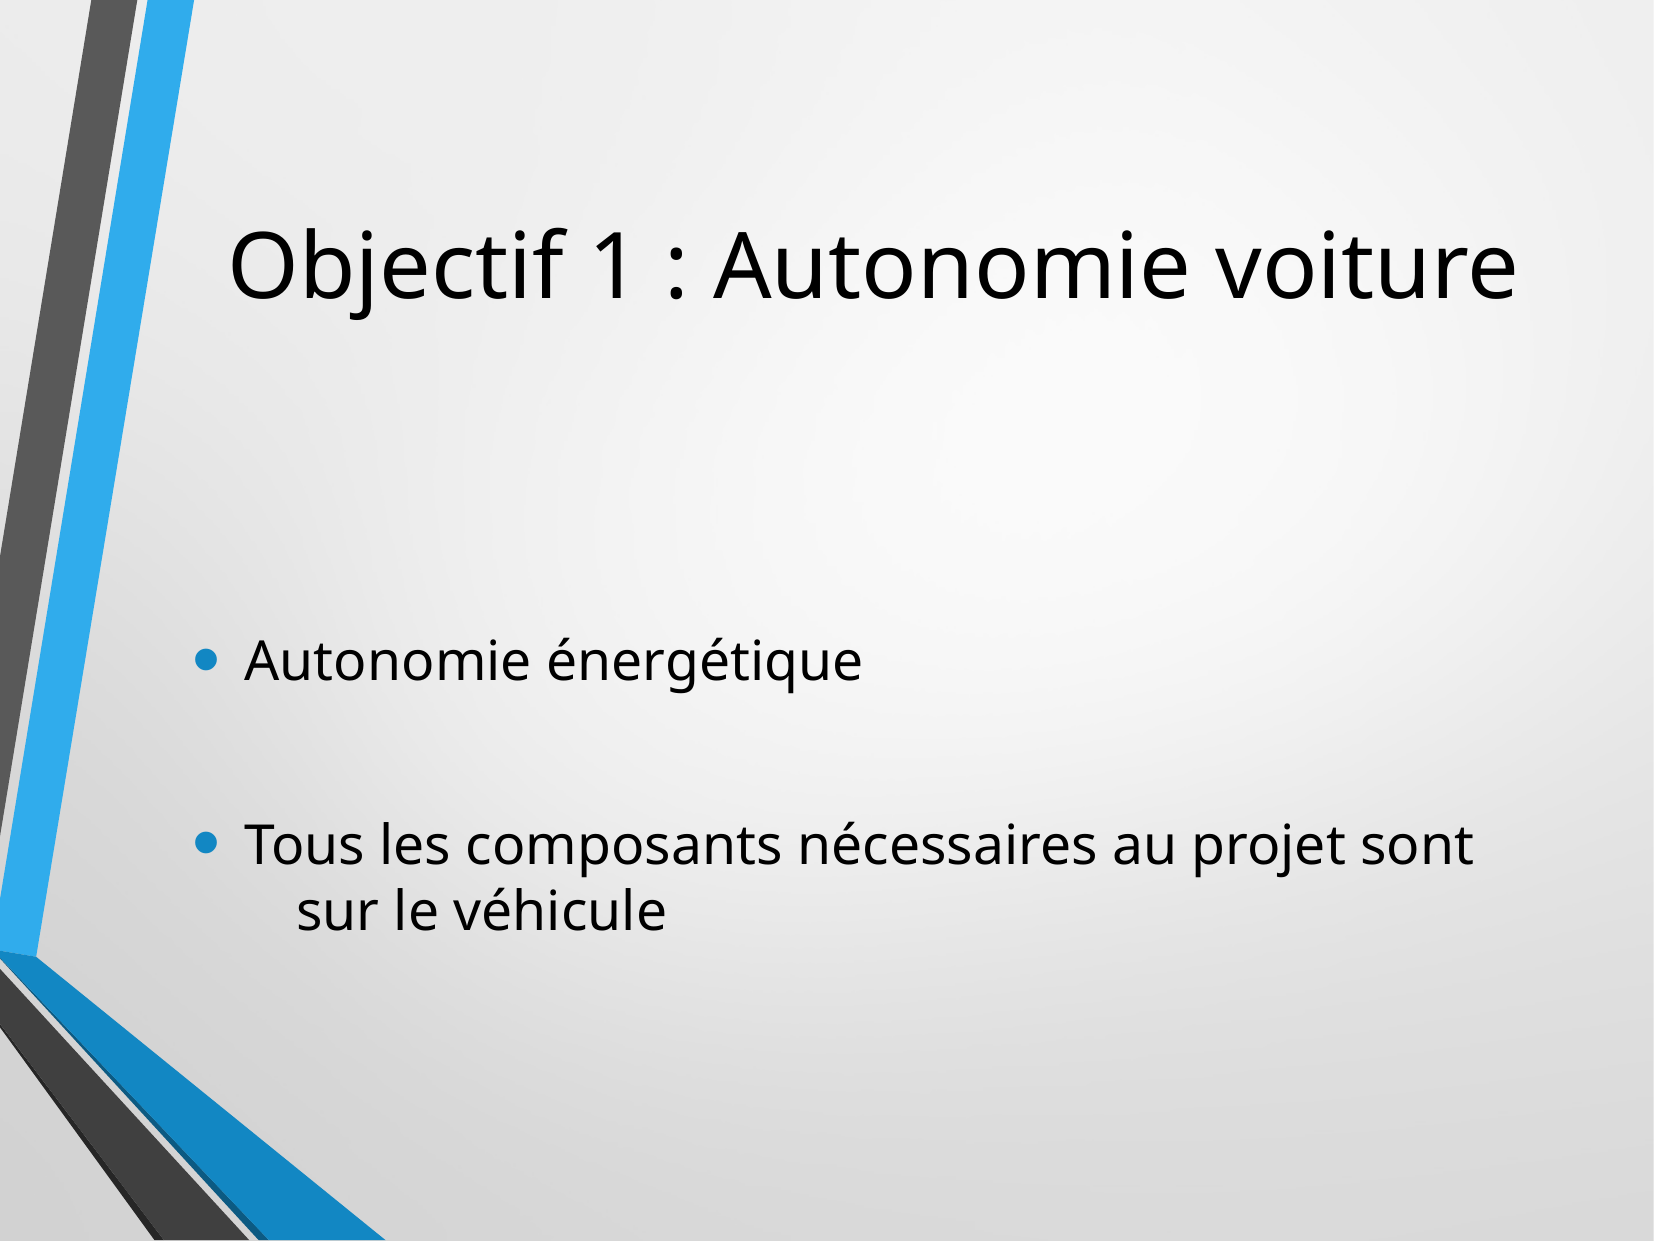

# Objectif 1 : Autonomie voiture
Autonomie énergétique
Tous les composants nécessaires au projet sont sur le véhicule